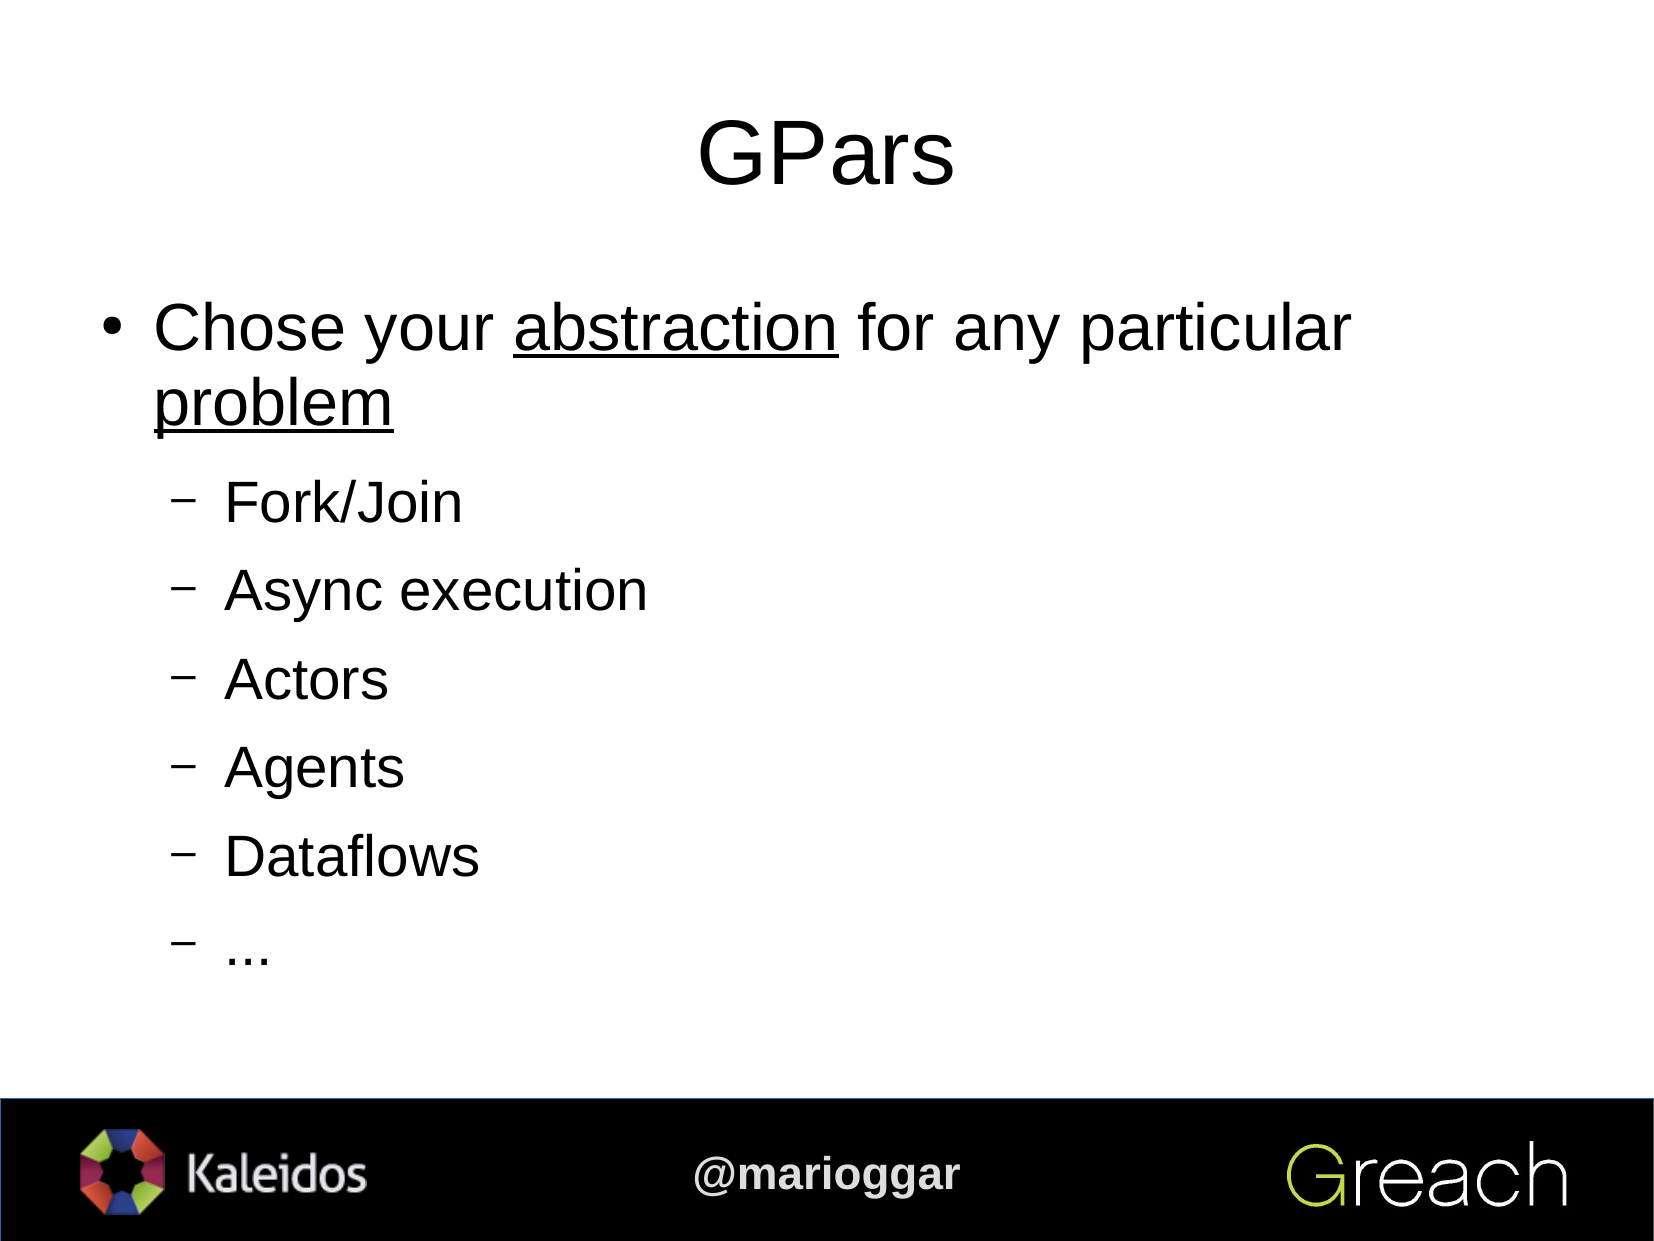

# GPars
Chose your abstraction for any particular problem
Fork/Join
Async execution
Actors
Agents
Dataflows
...